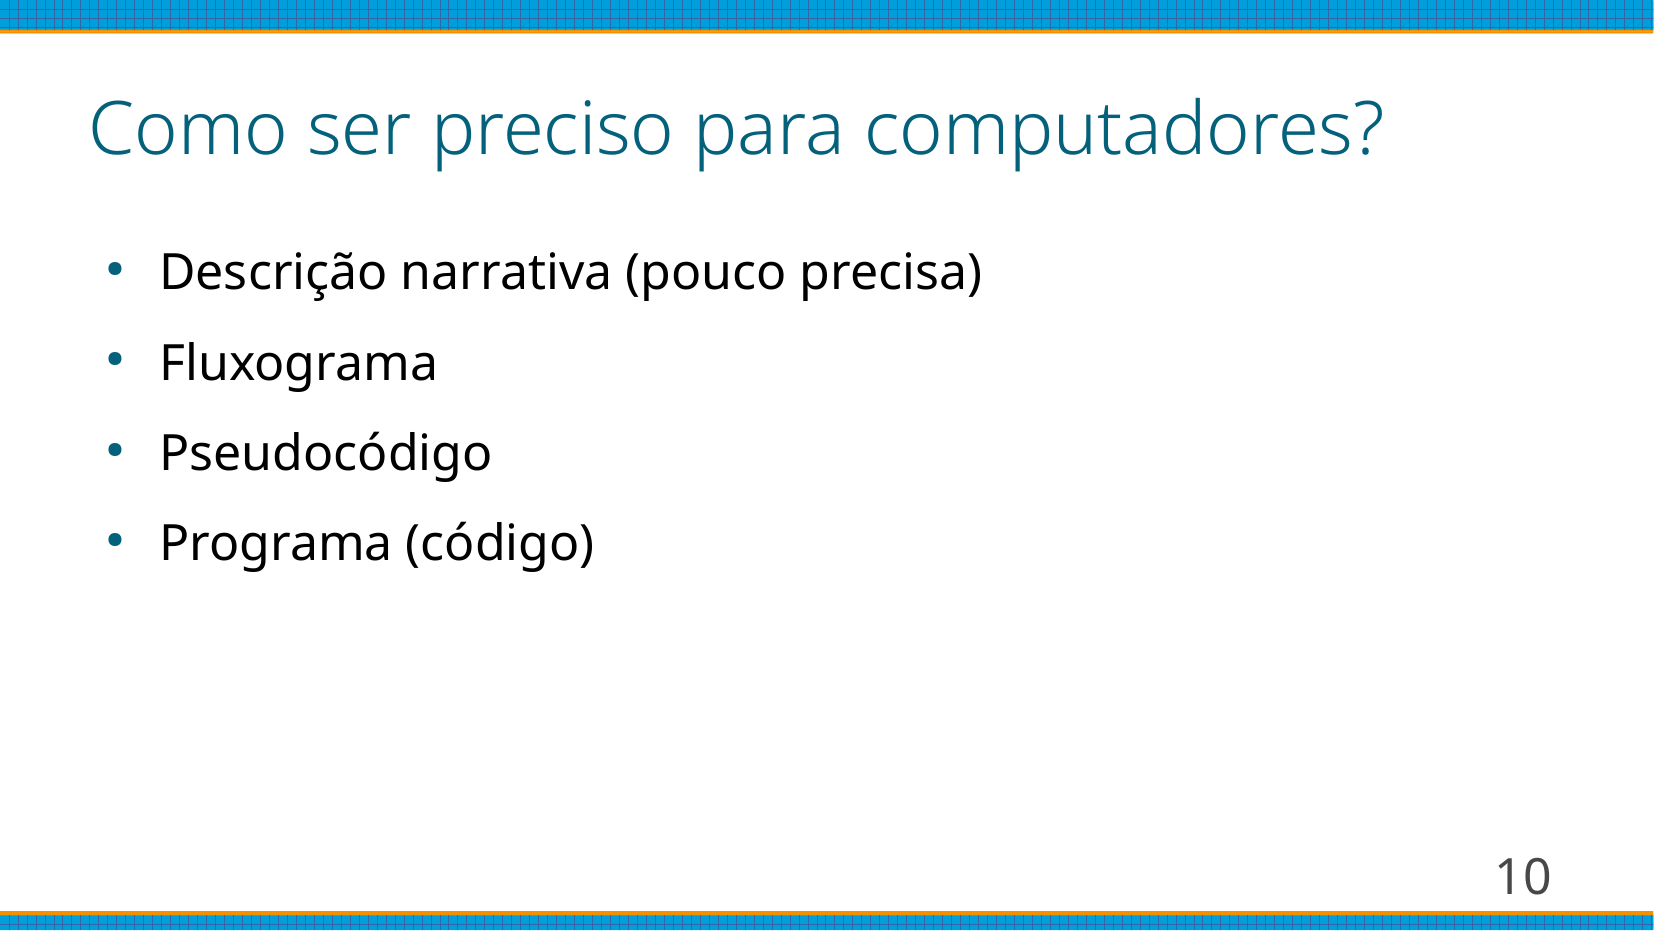

# Como ser preciso para computadores?
Descrição narrativa (pouco precisa)
Fluxograma
Pseudocódigo
Programa (código)
10